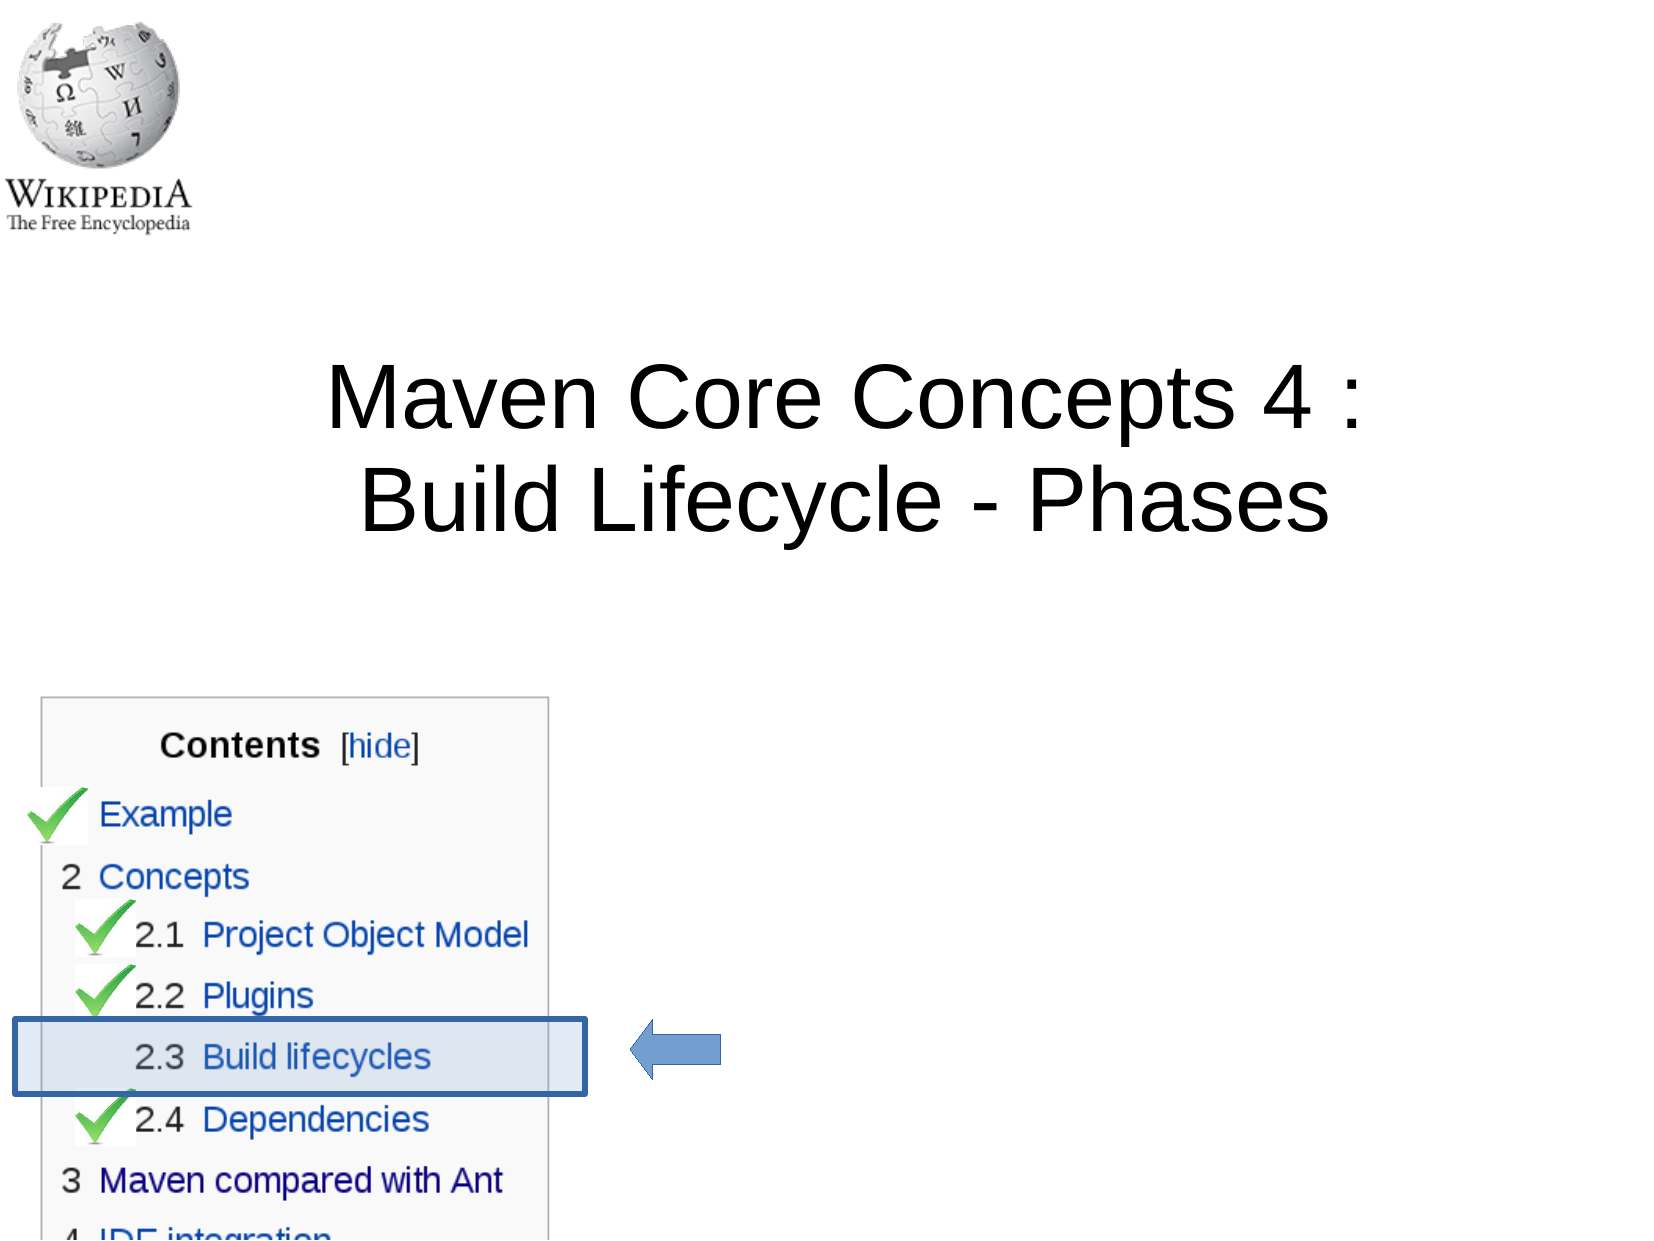

# Maven Core Concepts 4 : Build Lifecycle - Phases